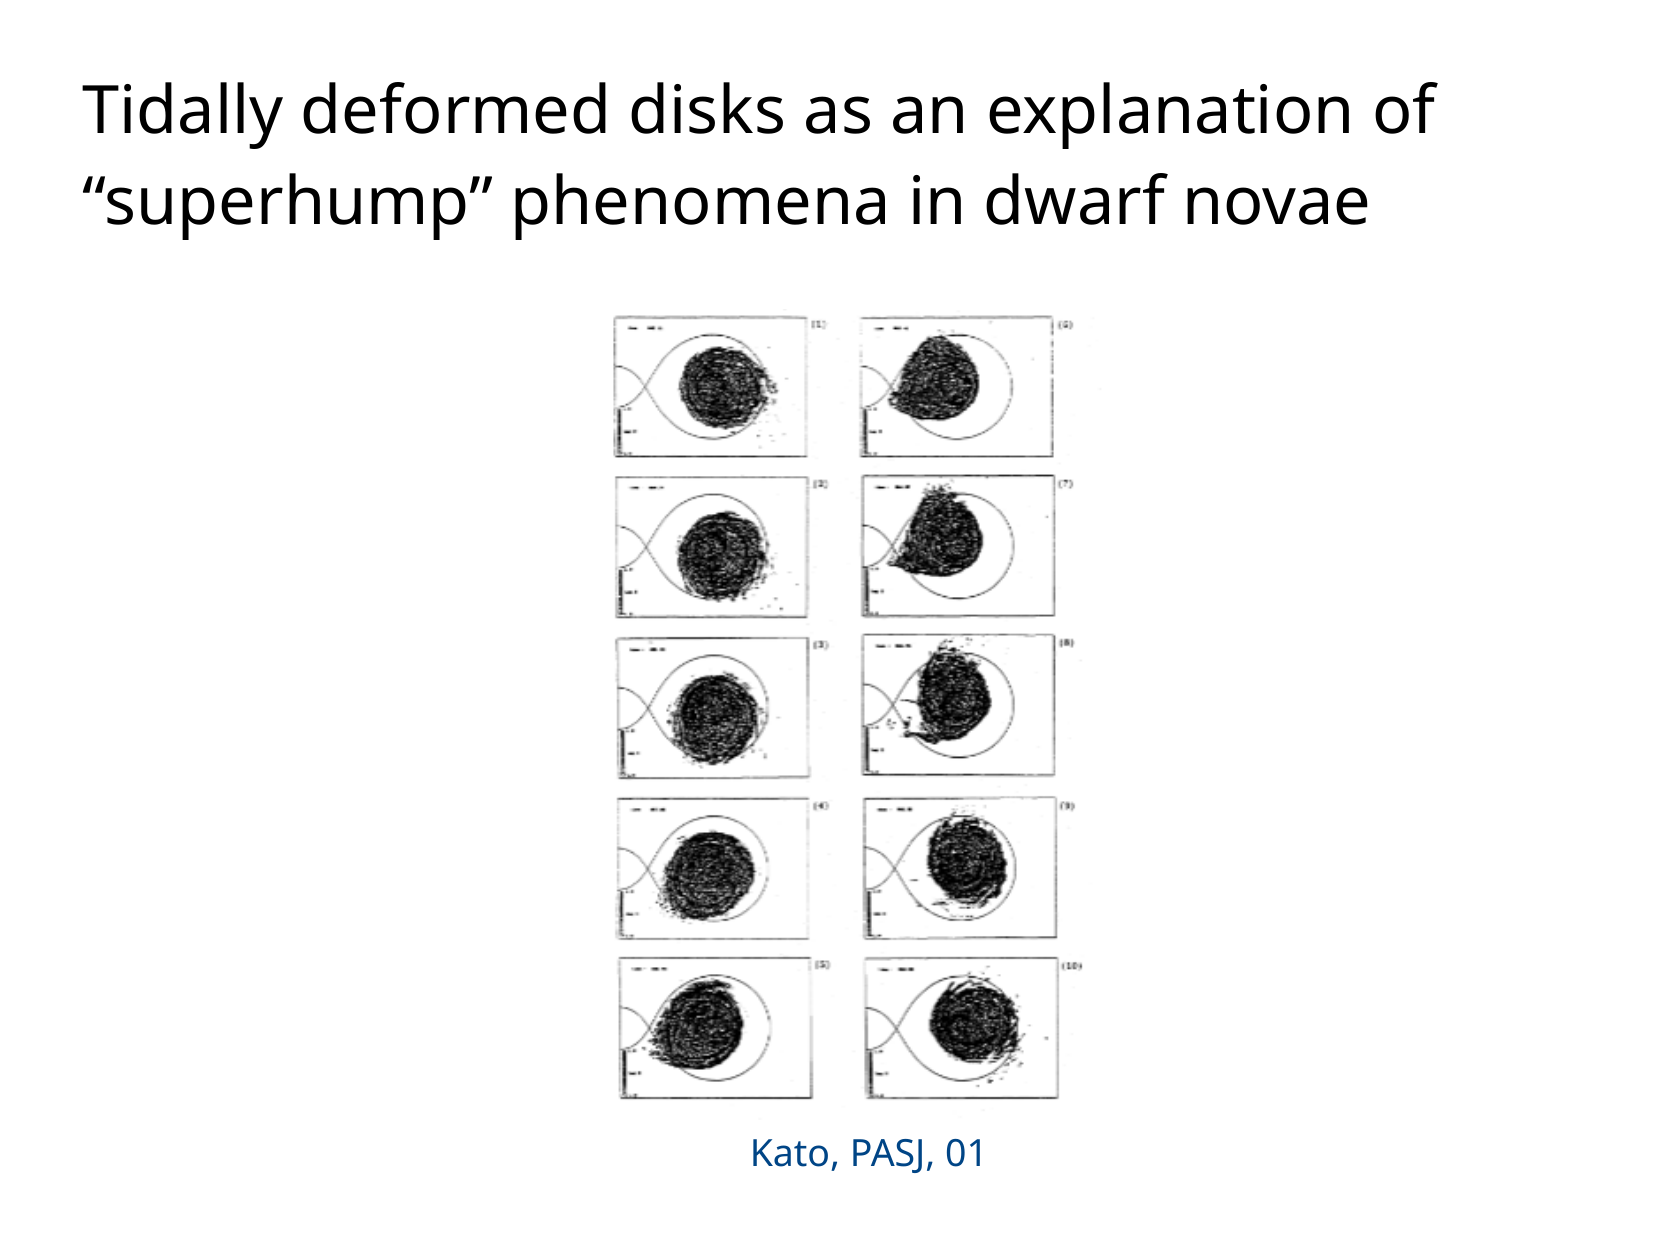

# Tidally deformed disks as an explanation of “superhump” phenomena in dwarf novae
Kato, PASJ, 01